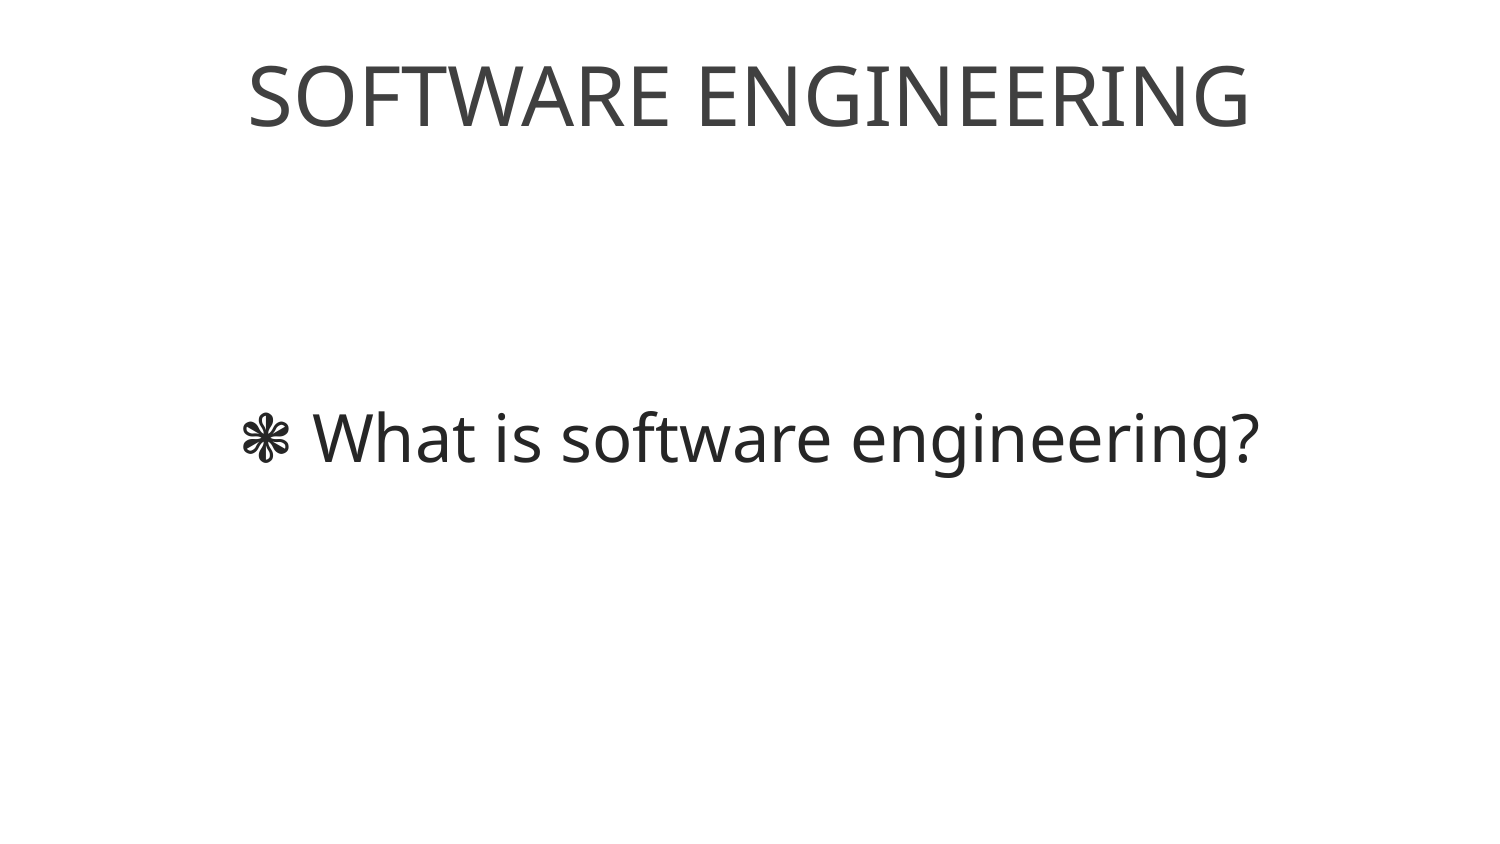

# Software engineering
❃ What is software engineering?